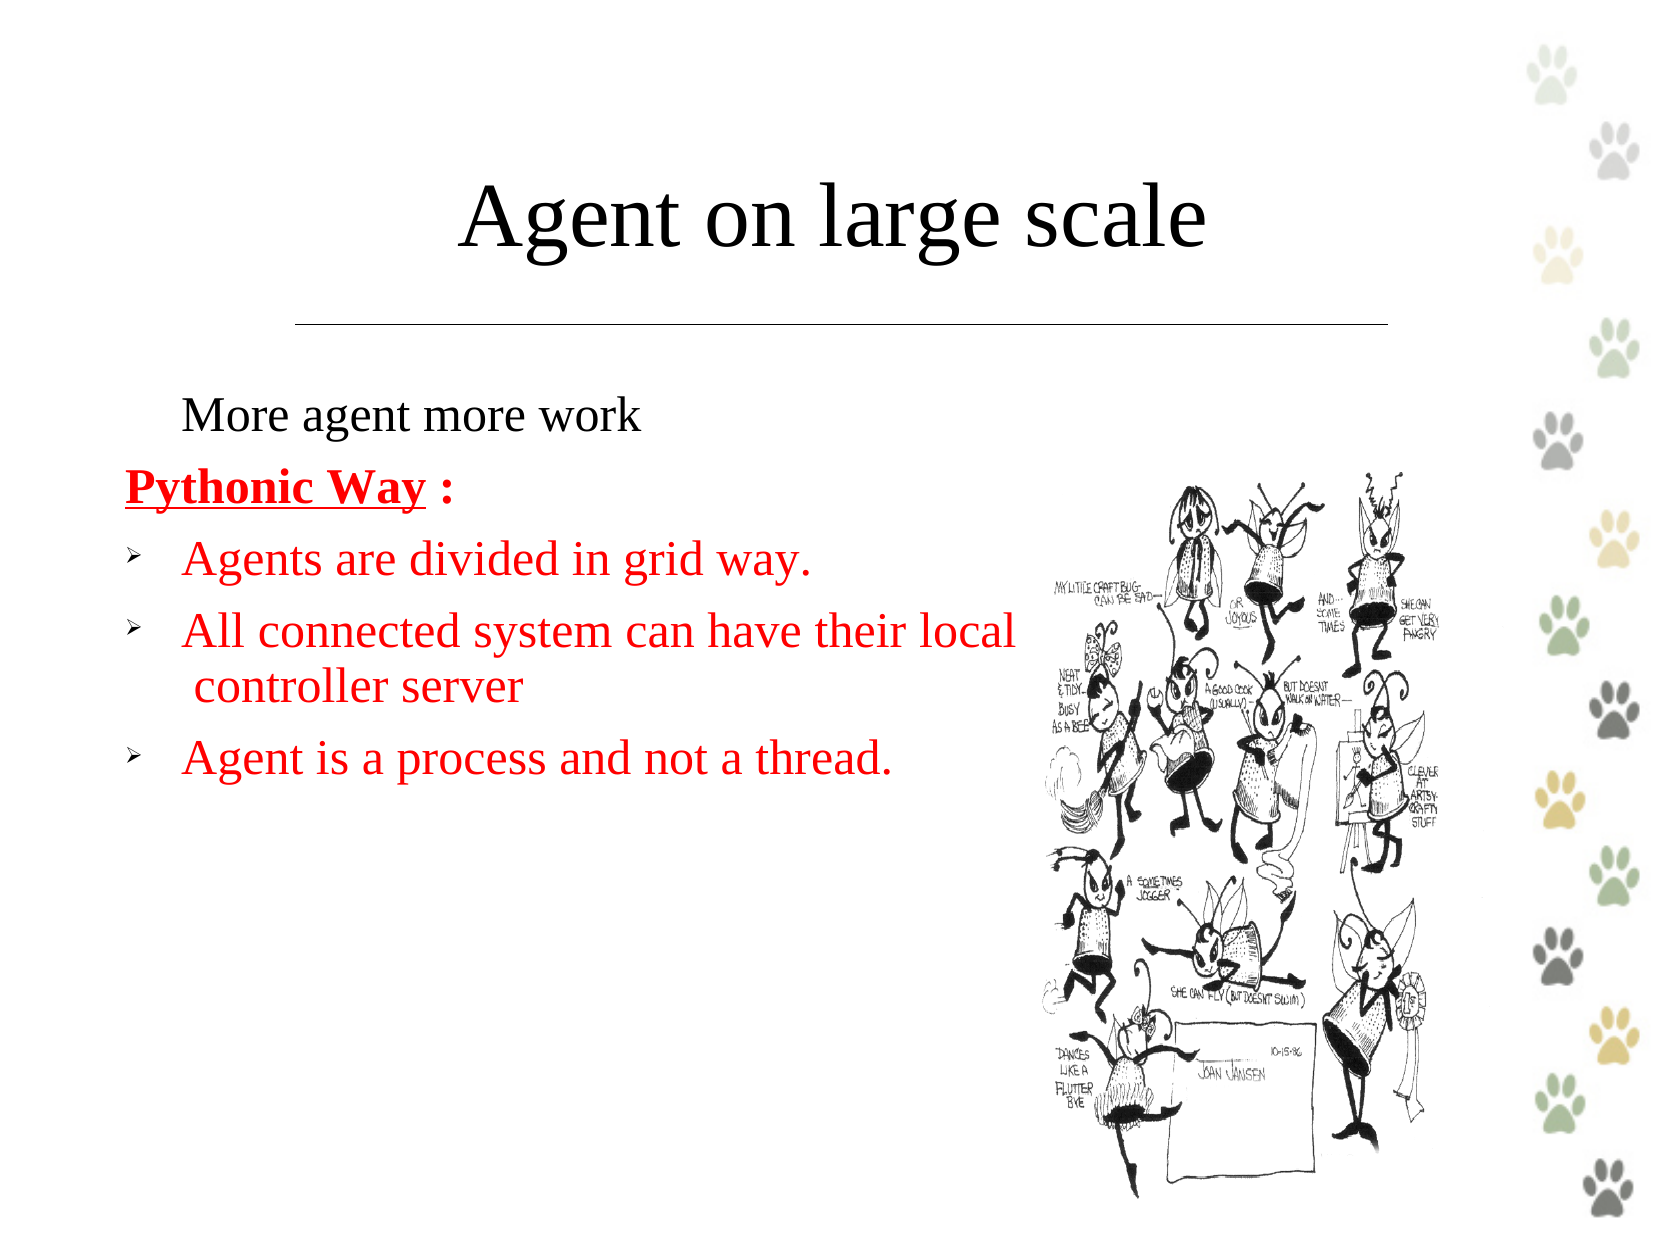

# Agent on large scale
More agent more work
Pythonic Way :
Agents are divided in grid way.
All connected system can have their local controller server
Agent is a process and not a thread.